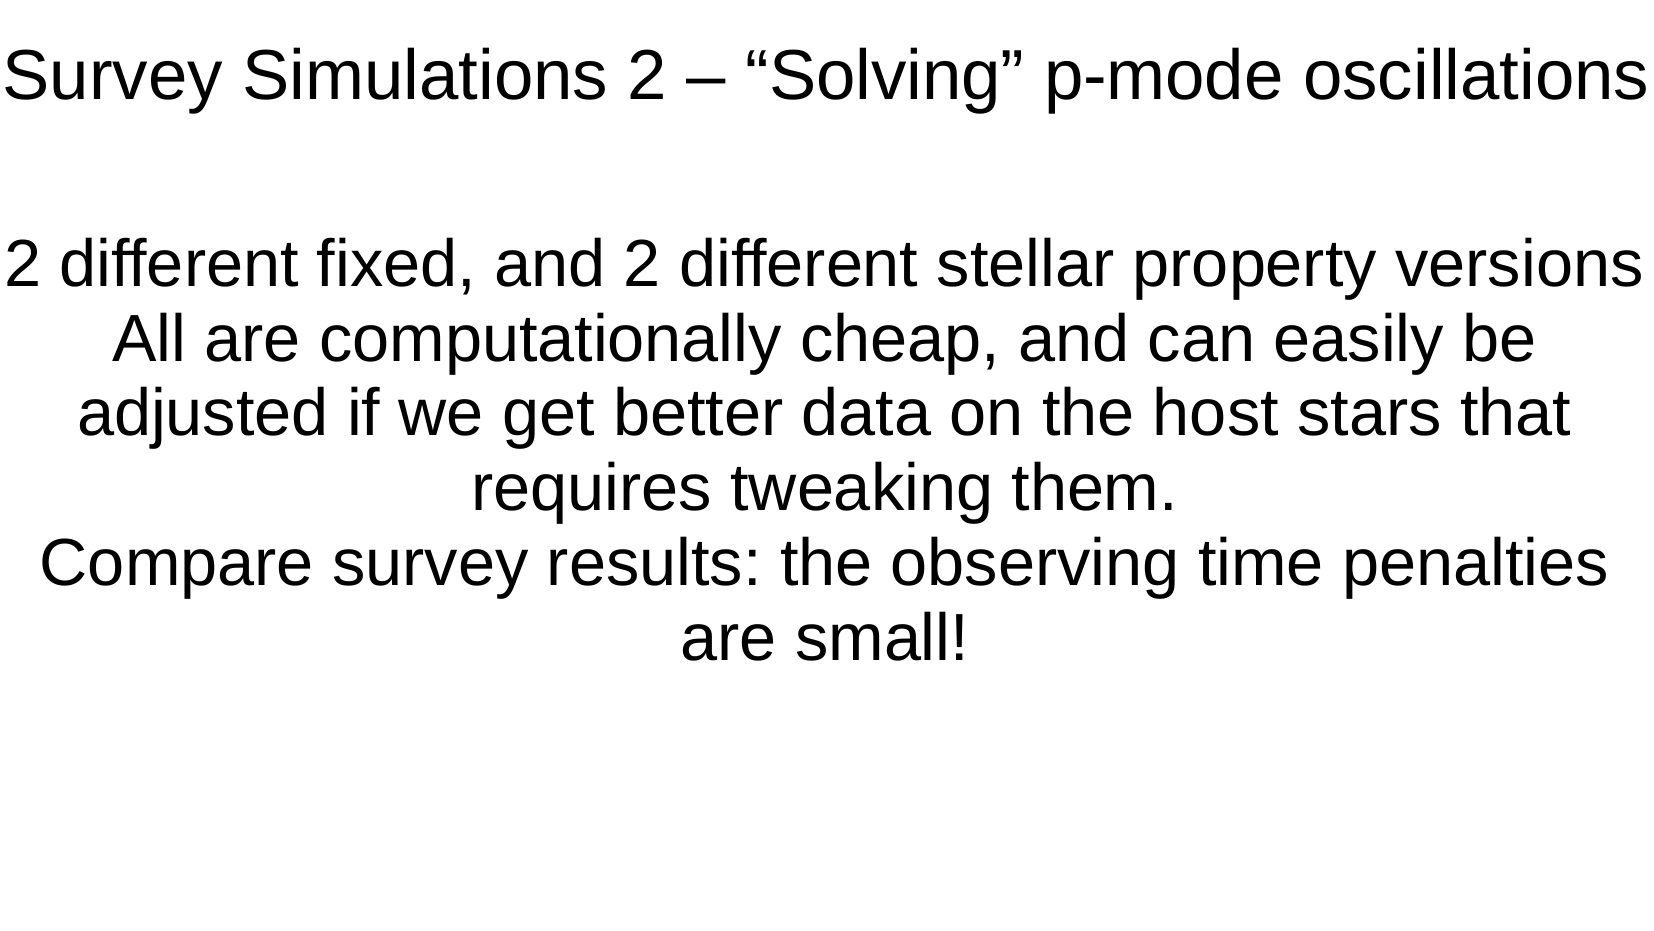

# Survey Simulations 2 – “Solving” p-mode oscillations
2 different fixed, and 2 different stellar property versions
All are computationally cheap, and can easily be adjusted if we get better data on the host stars that requires tweaking them.
Compare survey results: the observing time penalties are small!